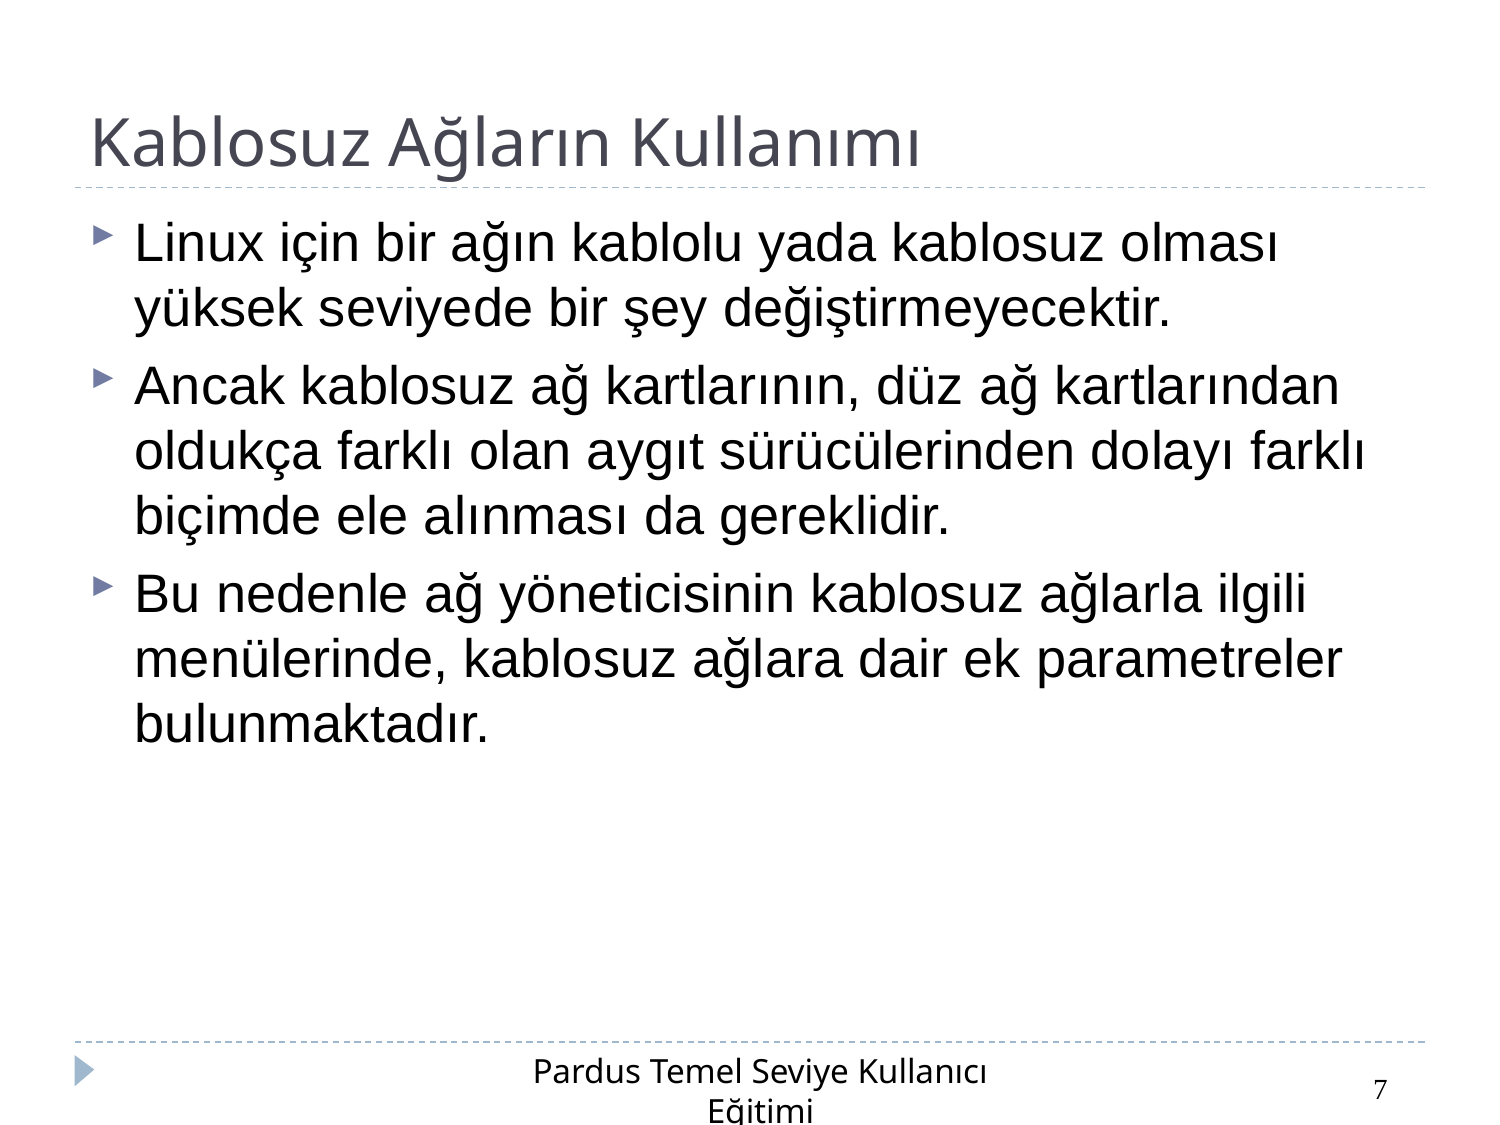

# Kablosuz Ağların Kullanımı
Linux için bir ağın kablolu yada kablosuz olması yüksek seviyede bir şey değiştirmeyecektir.
Ancak kablosuz ağ kartlarının, düz ağ kartlarından oldukça farklı olan aygıt sürücülerinden dolayı farklı biçimde ele alınması da gereklidir.
Bu nedenle ağ yöneticisinin kablosuz ağlarla ilgili menülerinde, kablosuz ağlara dair ek parametreler bulunmaktadır.